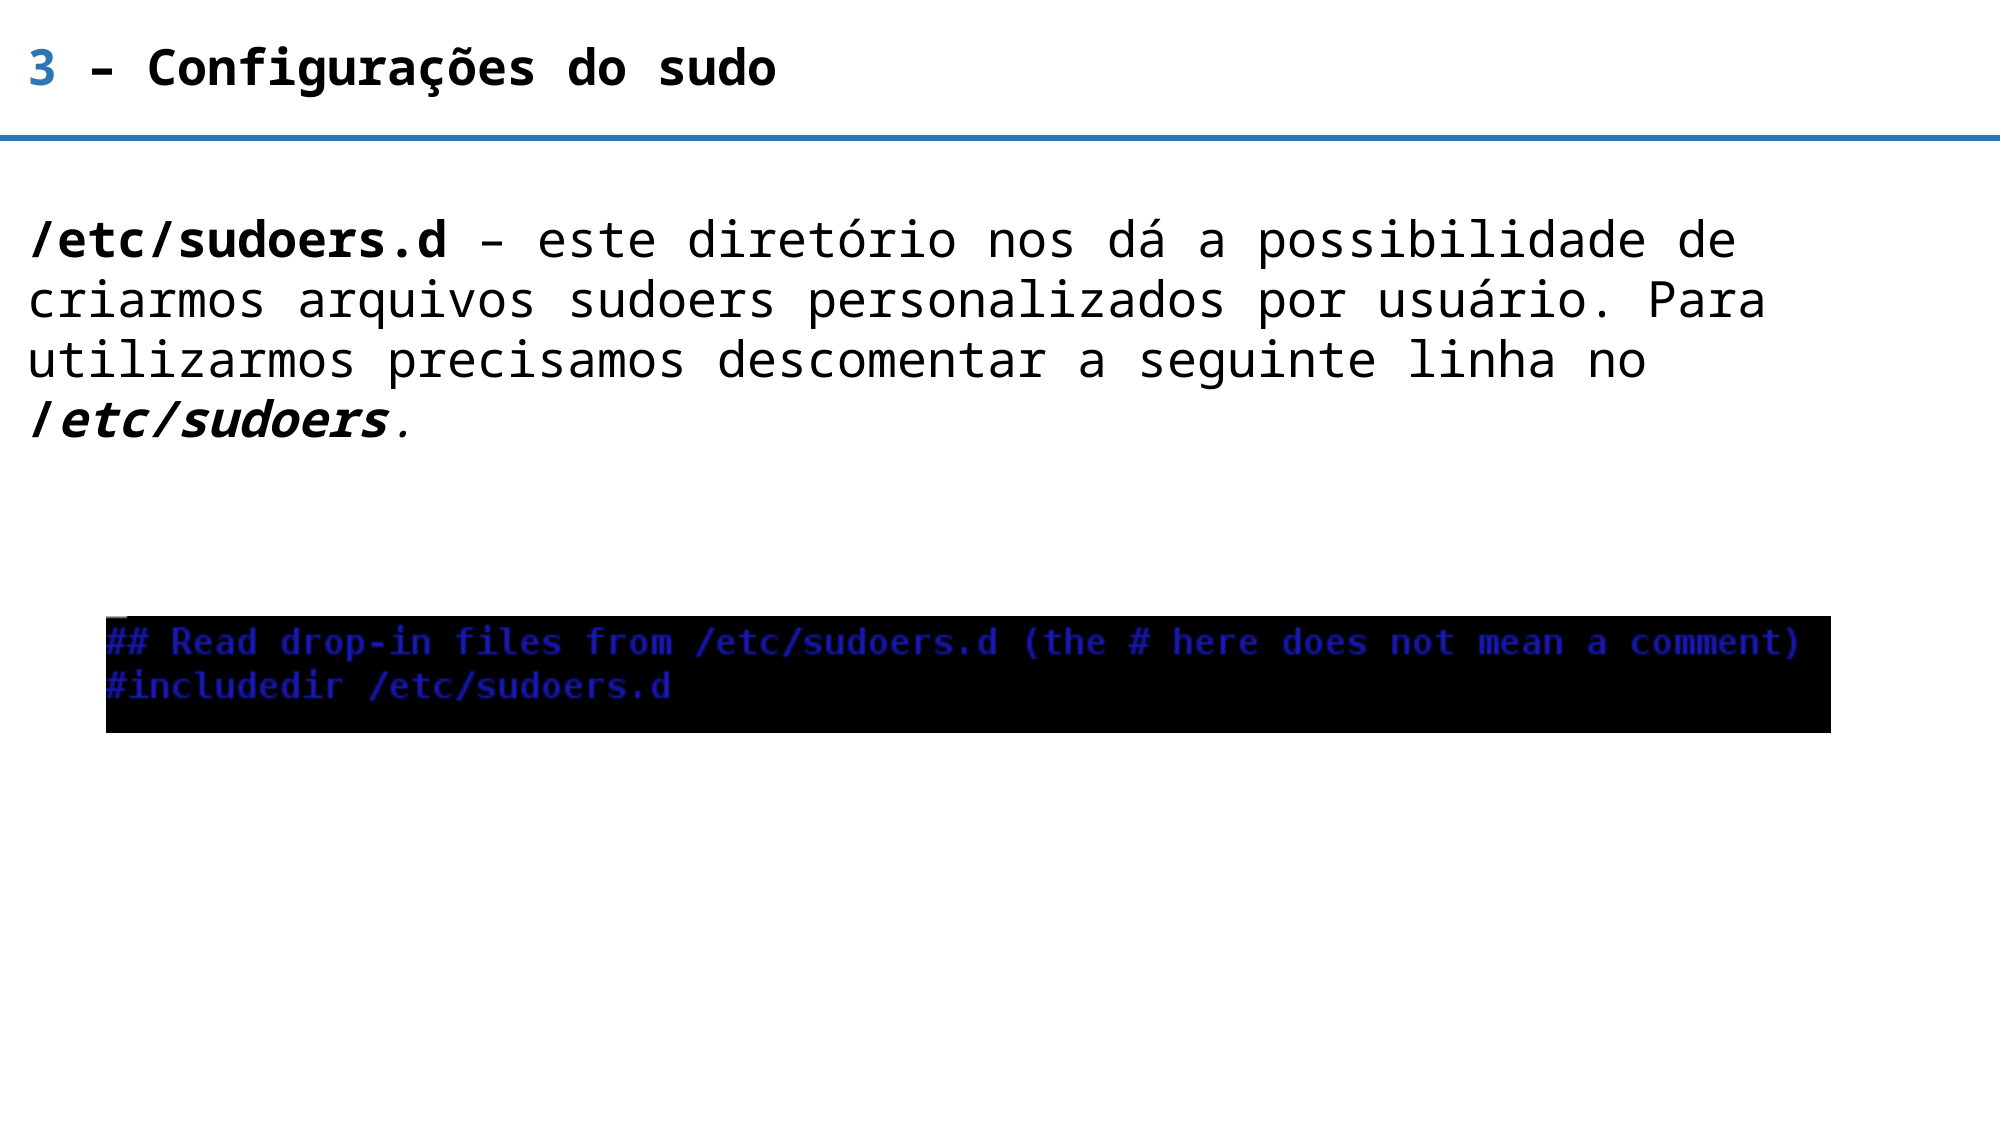

3 – Configurações do sudo
# /etc/sudoers.d – este diretório nos dá a possibilidade de criarmos arquivos sudoers personalizados por usuário. Para utilizarmos precisamos descomentar a seguinte linha no /etc/sudoers.